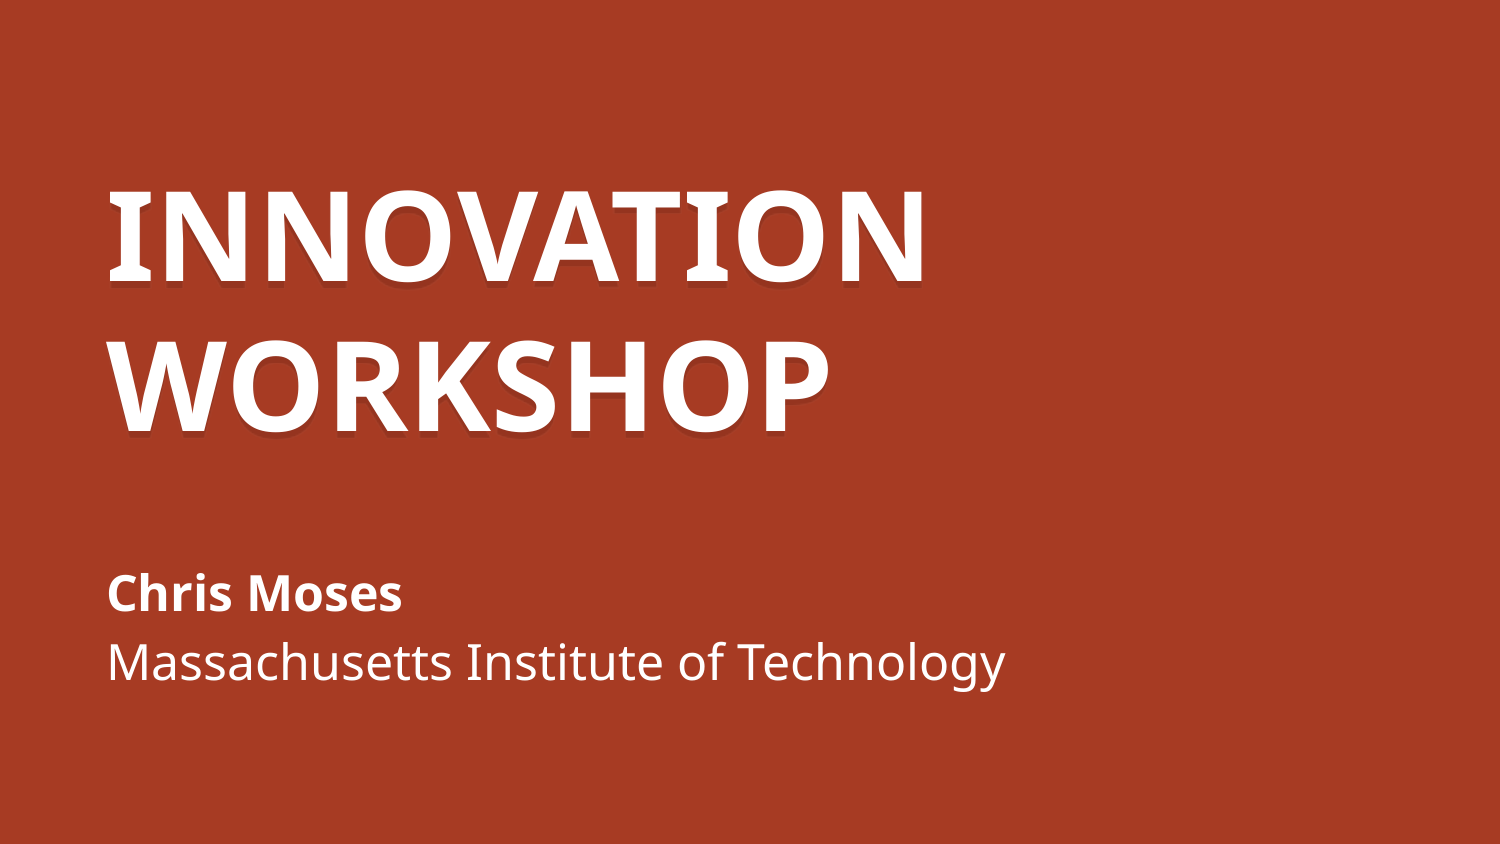

INNOVATION
WORKSHOP
Chris Moses
Massachusetts Institute of Technology